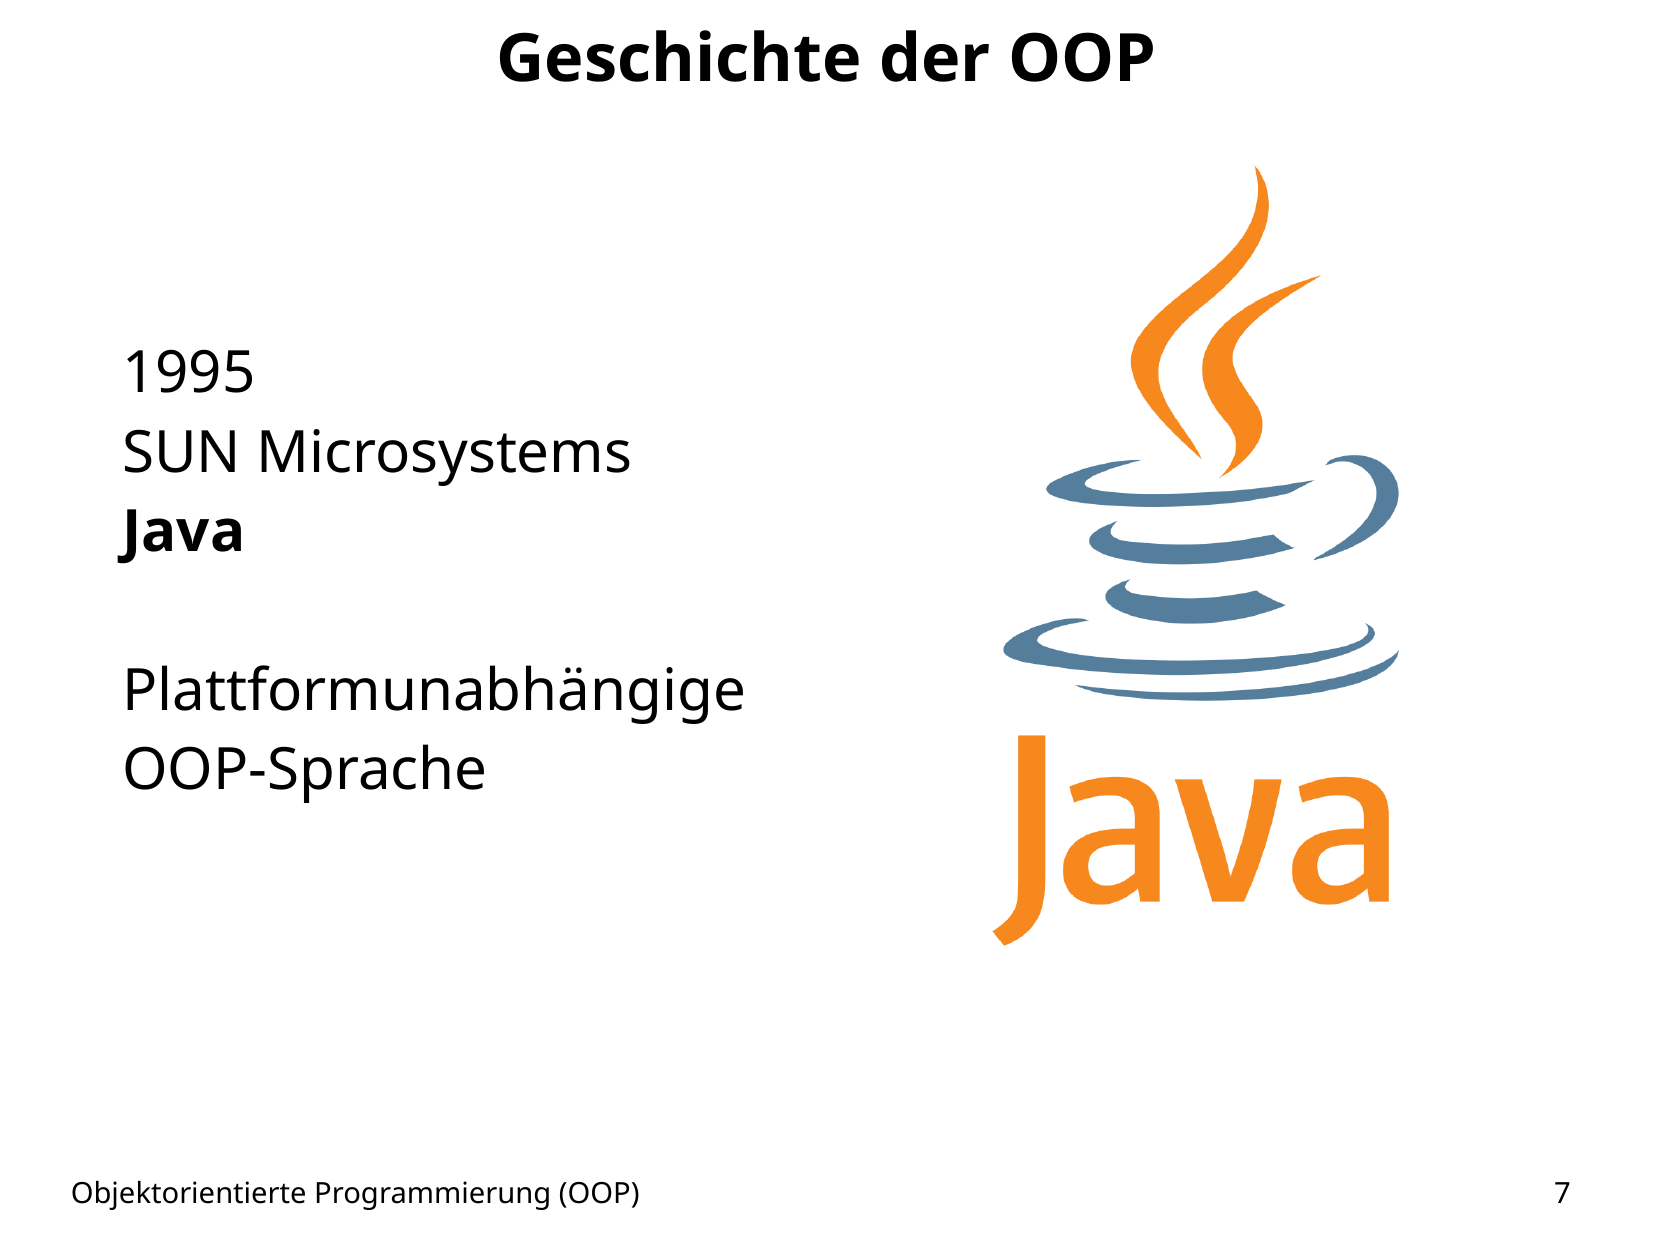

# Geschichte der OOP
1995
SUN Microsystems
Java
Plattformunabhängige
OOP-Sprache
Objektorientierte Programmierung (OOP)
7